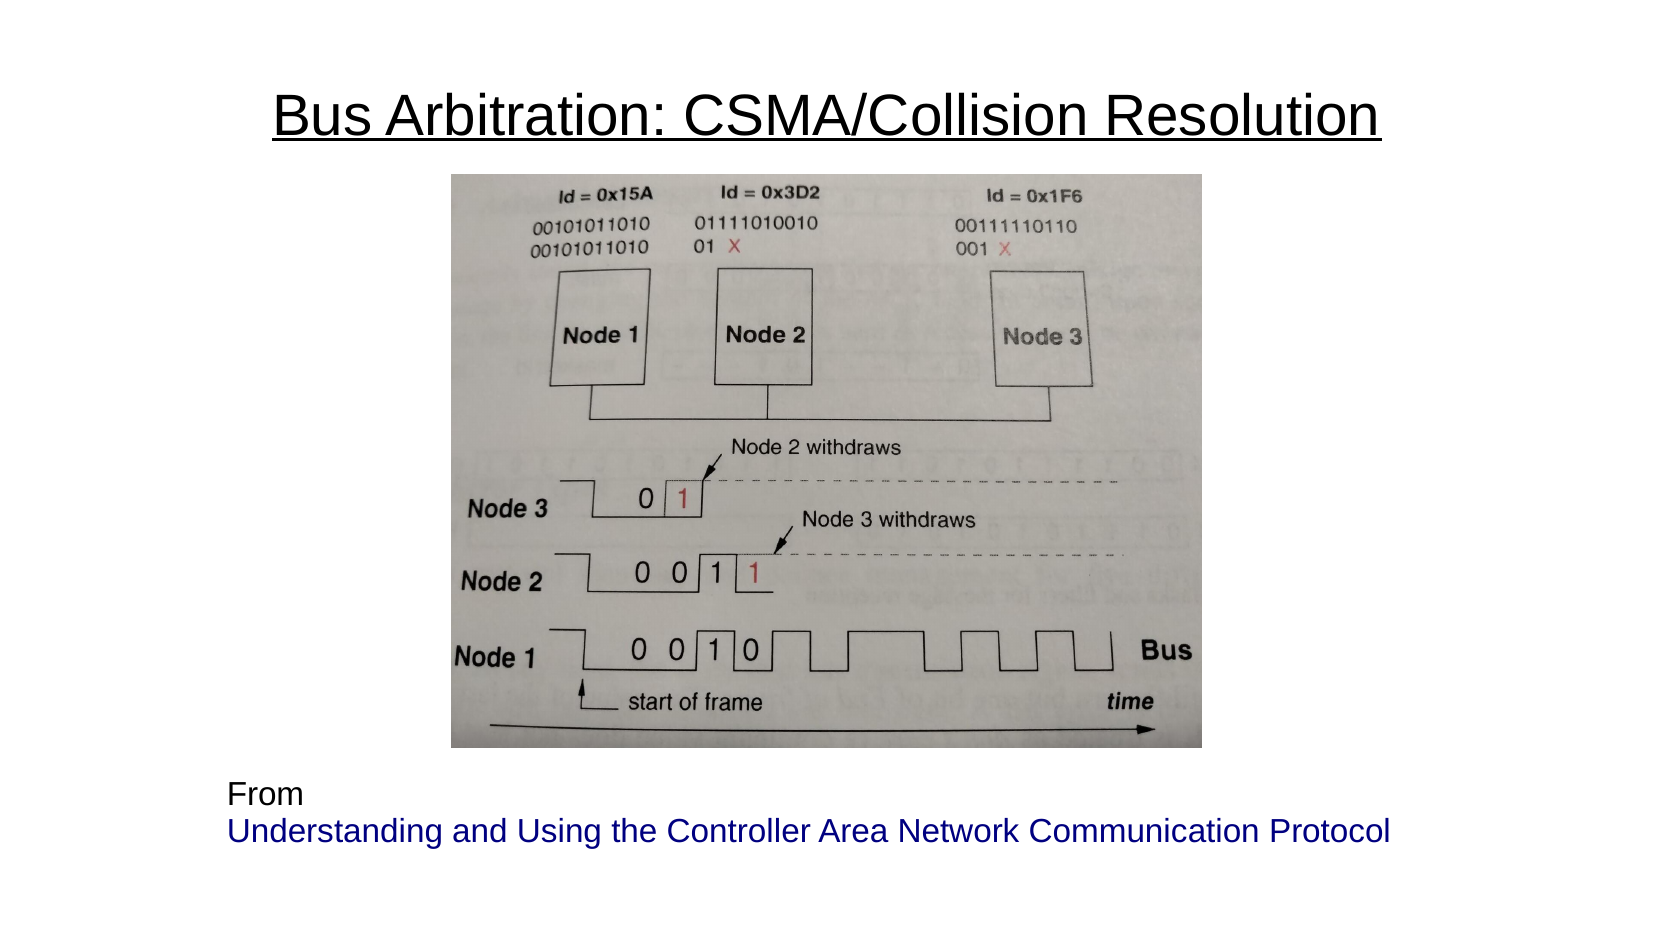

# Bus Arbitration: CSMA/Collision Resolution
From Understanding and Using the Controller Area Network Communication Protocol